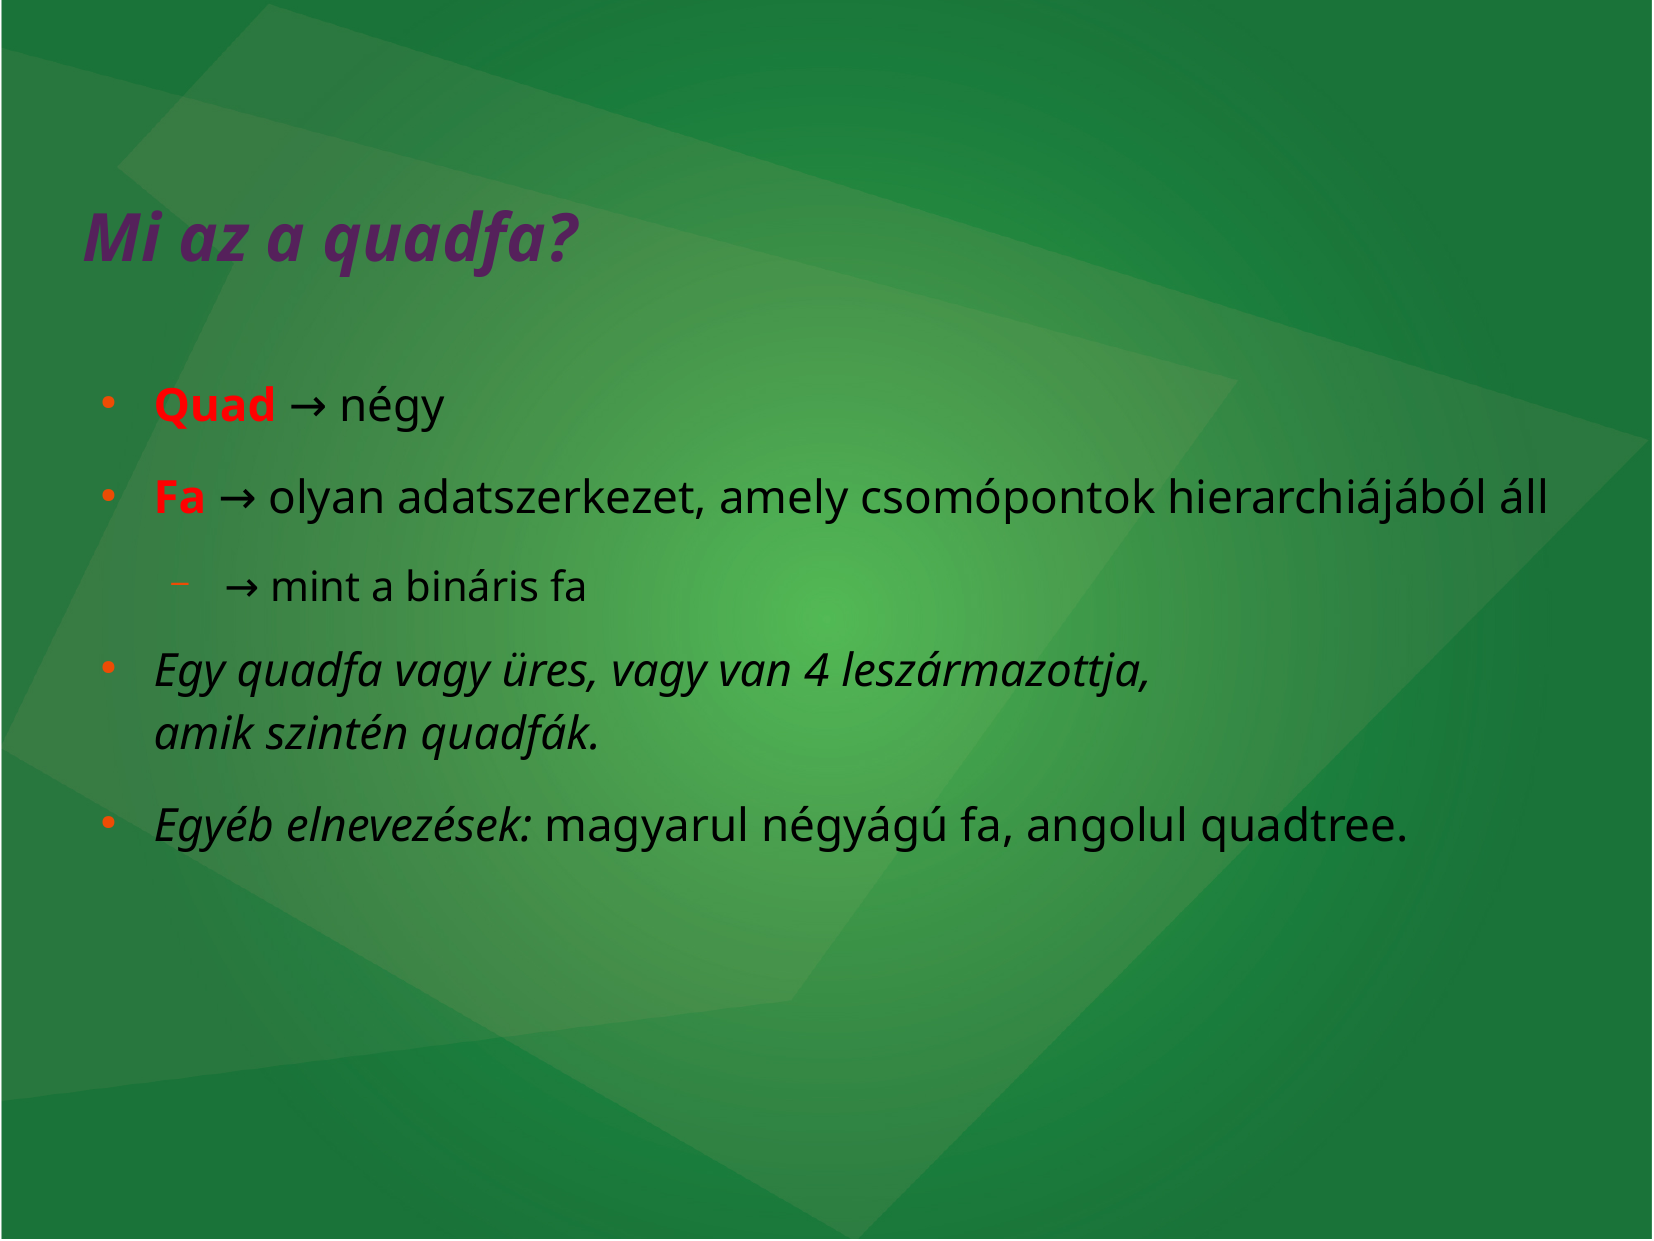

# Mi az a quadfa?
Quad → négy
Fa → olyan adatszerkezet, amely csomópontok hierarchiájából áll
→ mint a bináris fa
Egy quadfa vagy üres, vagy van 4 leszármazottja,
amik szintén quadfák.
Egyéb elnevezések: magyarul négyágú fa, angolul quadtree.